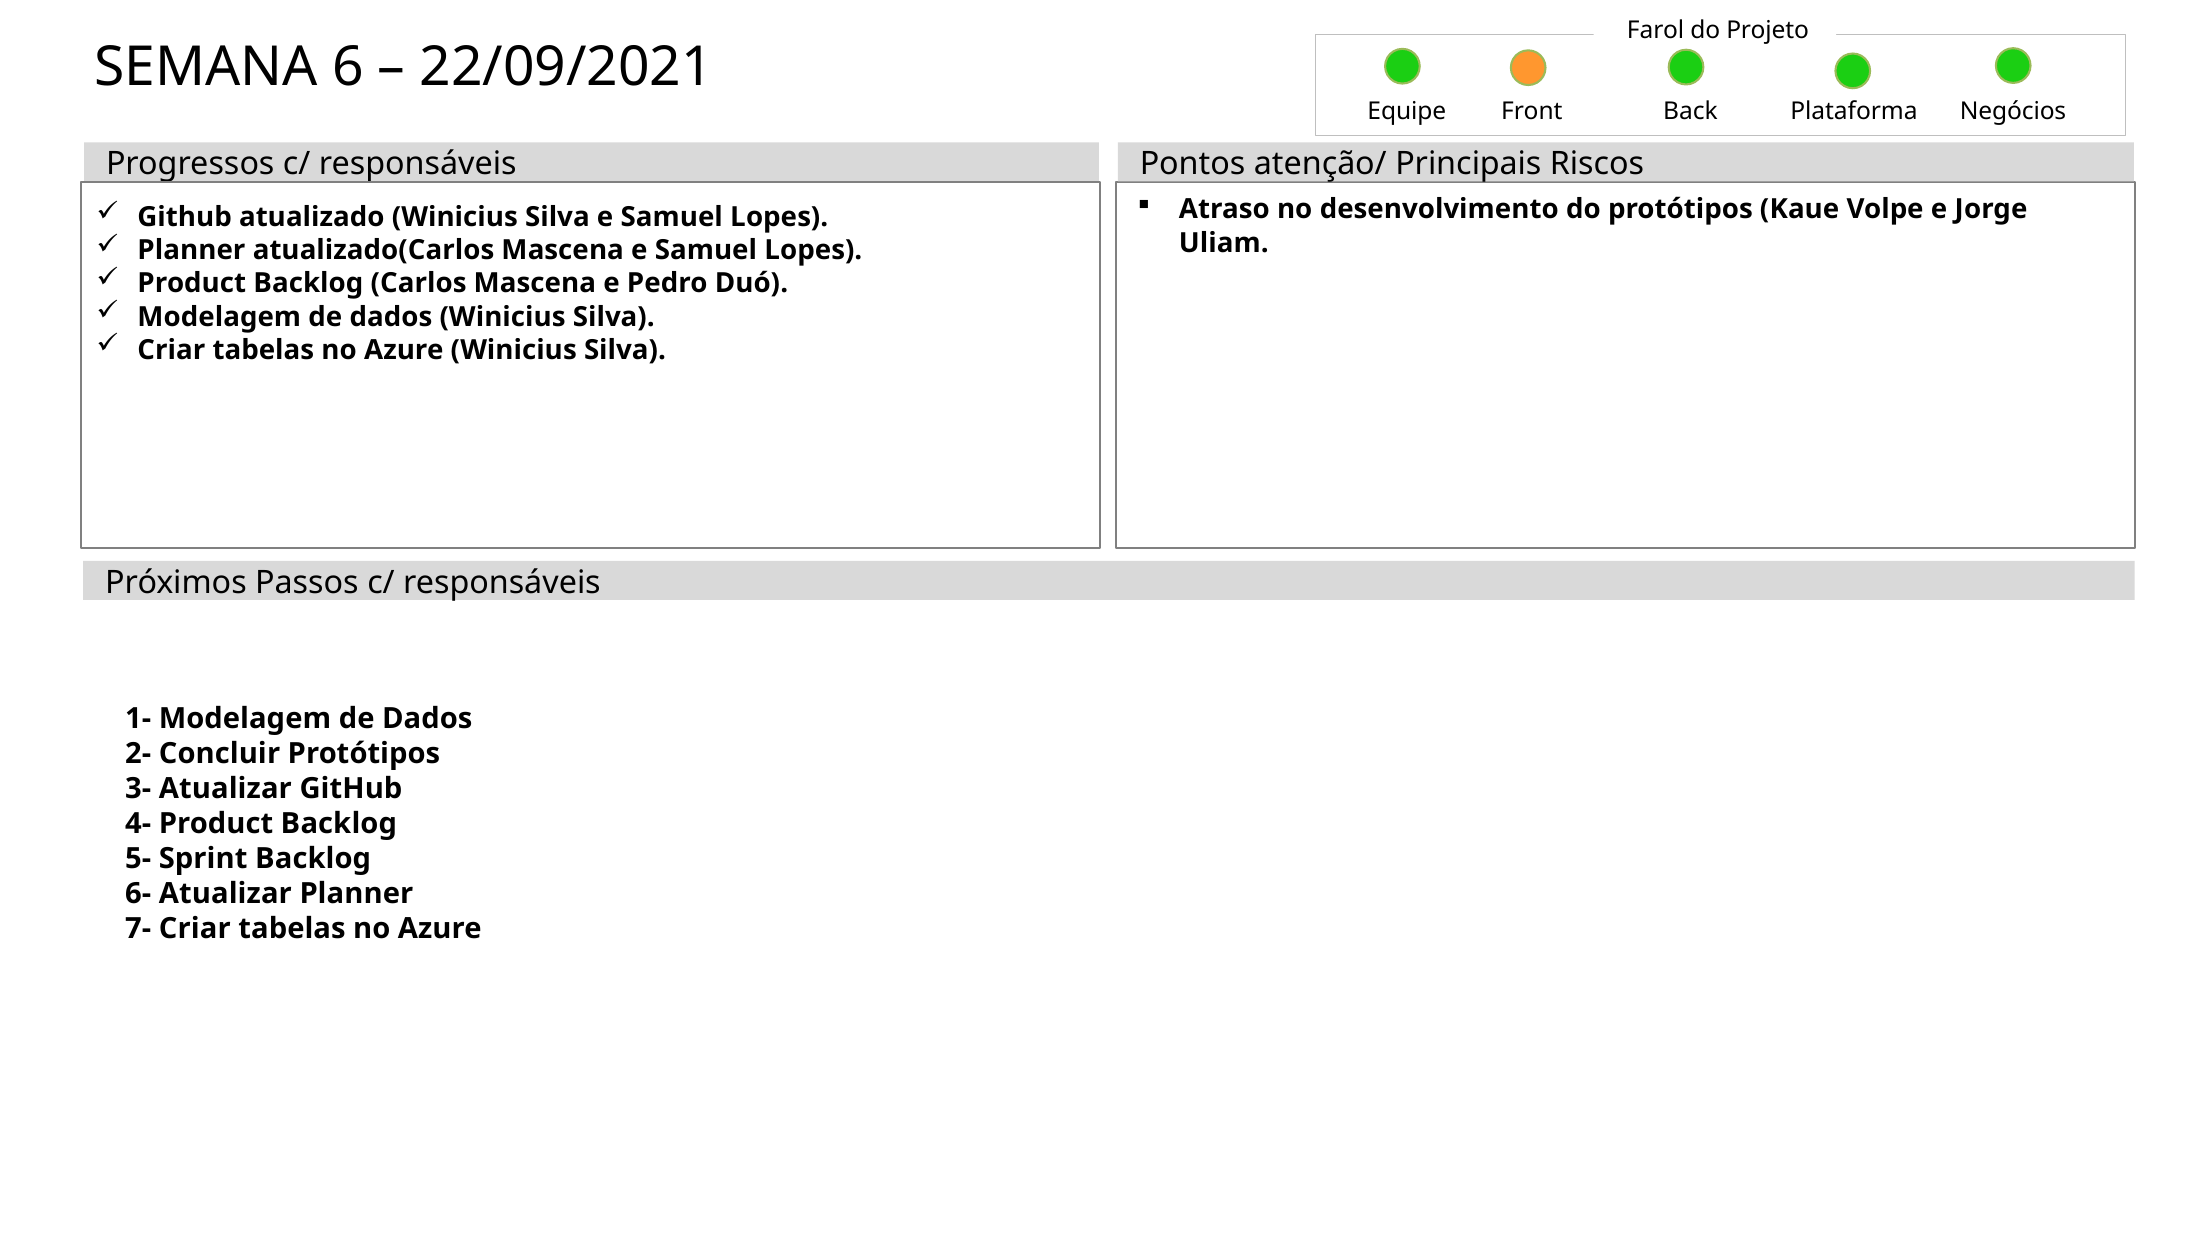

Farol do Projeto
# SEMANA 6 – 22/09/2021
Equipe
Front
Back
Plataforma
Negócios
Progressos c/ responsáveis
Pontos atenção/ Principais Riscos
Github atualizado (Winicius Silva e Samuel Lopes).
Planner atualizado(Carlos Mascena e Samuel Lopes).
Product Backlog (Carlos Mascena e Pedro Duó).
Modelagem de dados (Winicius Silva).
Criar tabelas no Azure (Winicius Silva).
Atraso no desenvolvimento do protótipos (Kaue Volpe e Jorge Uliam.
Próximos Passos c/ responsáveis
| | | |
| --- | --- | --- |
1- Modelagem de Dados
2- Concluir Protótipos
3- Atualizar GitHub
4- Product Backlog
5- Sprint Backlog
6- Atualizar Planner
7- Criar tabelas no Azure